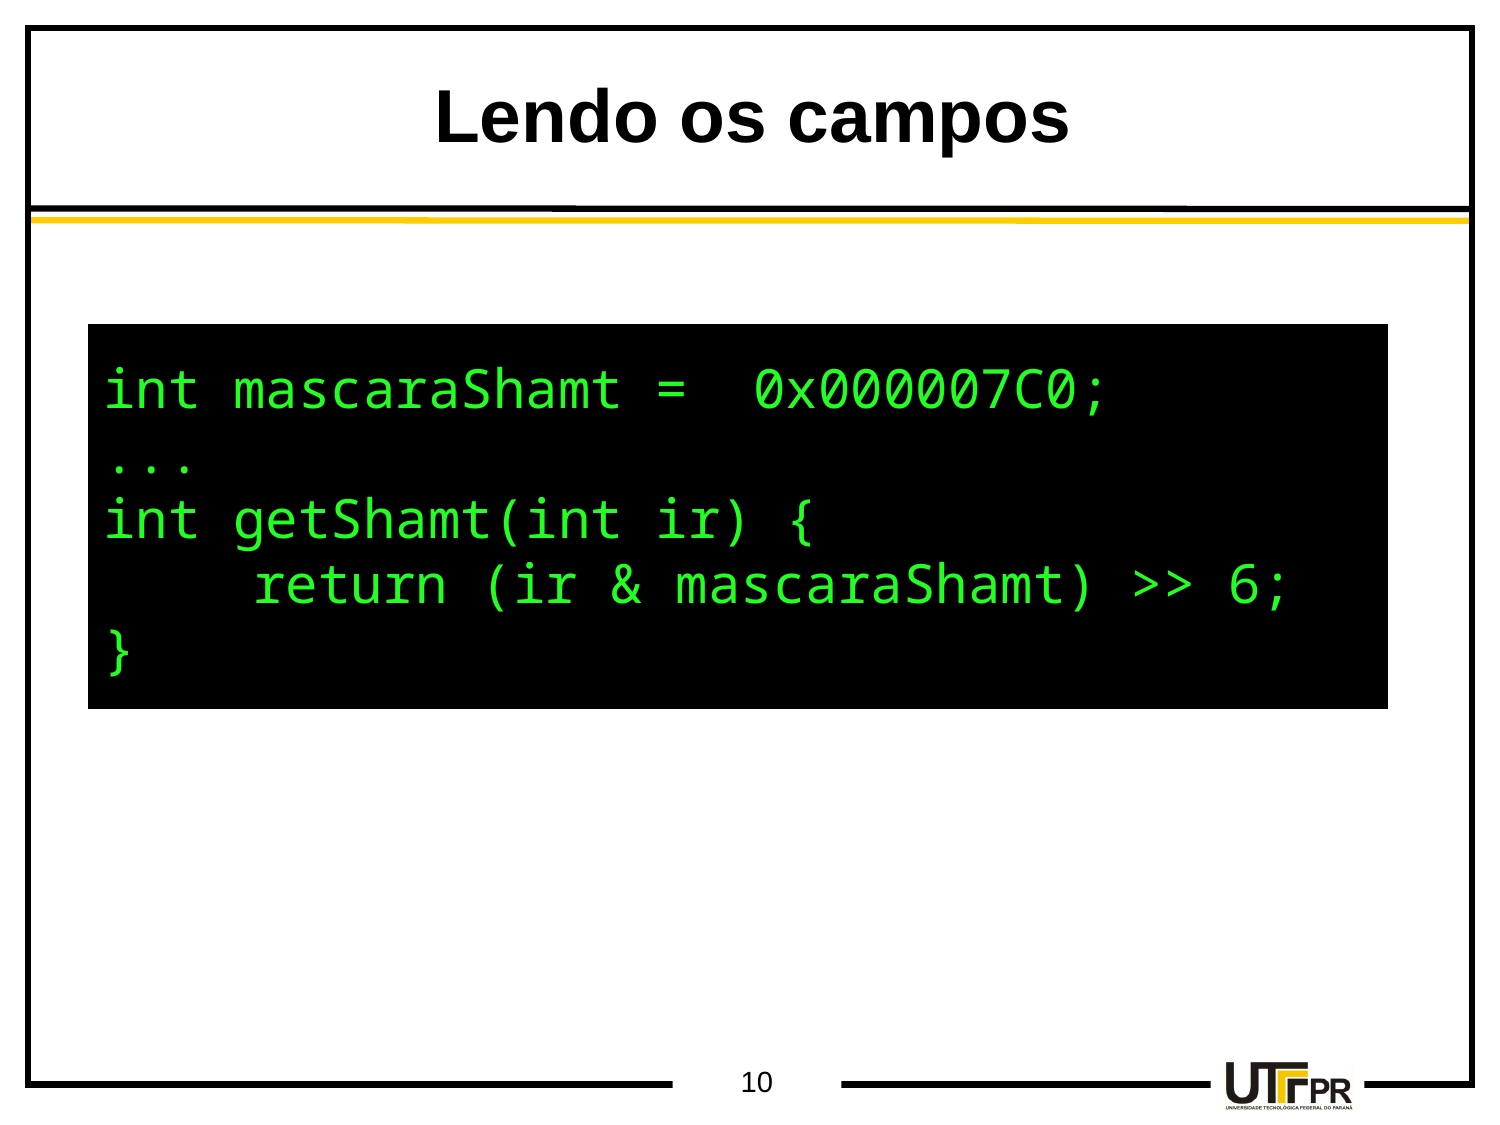

# Lendo os campos
int mascaraShamt = 0x000007C0;
...
int getShamt(int ir) {
	return (ir & mascaraShamt) >> 6;
}